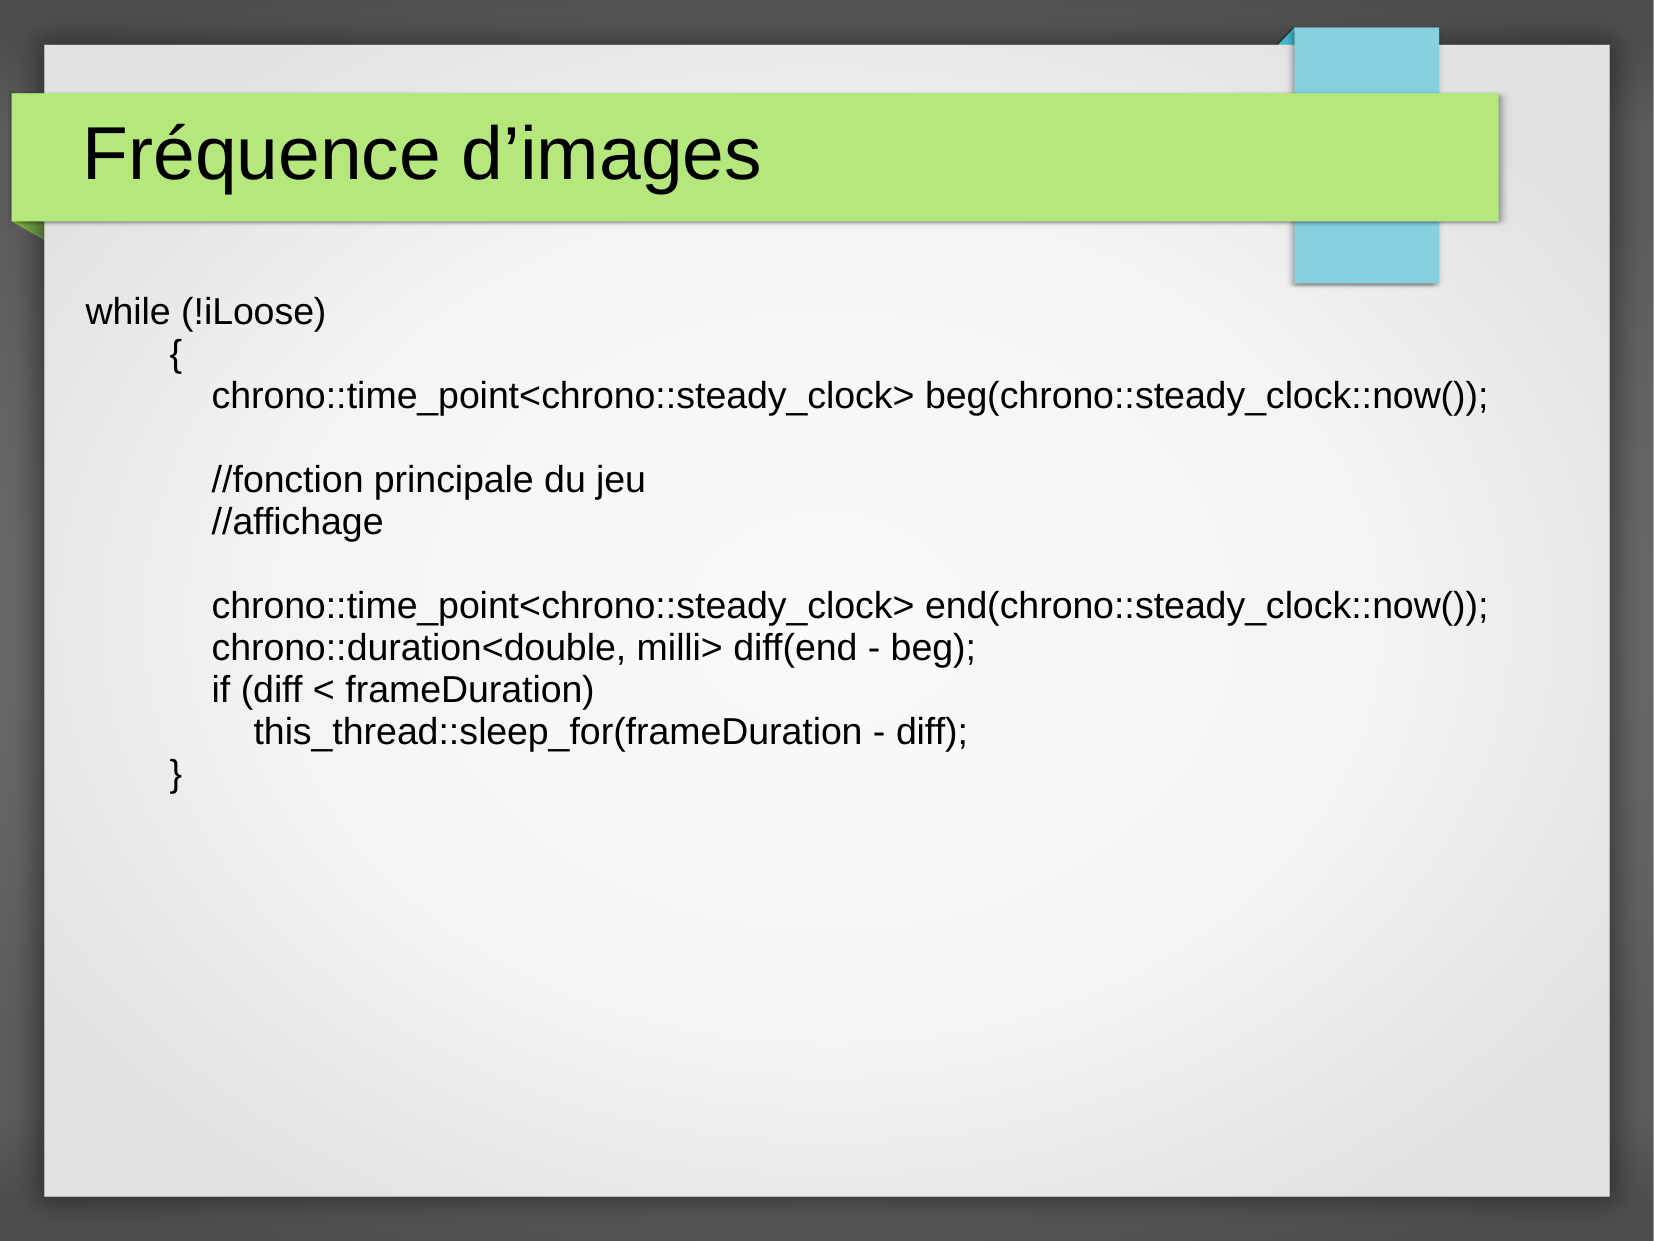

# Fréquence d’images
while (!iLoose)
 {
 chrono::time_point<chrono::steady_clock> beg(chrono::steady_clock::now());
 //fonction principale du jeu
 //affichage
 chrono::time_point<chrono::steady_clock> end(chrono::steady_clock::now());
 chrono::duration<double, milli> diff(end - beg);
 if (diff < frameDuration)
 this_thread::sleep_for(frameDuration - diff);
 }